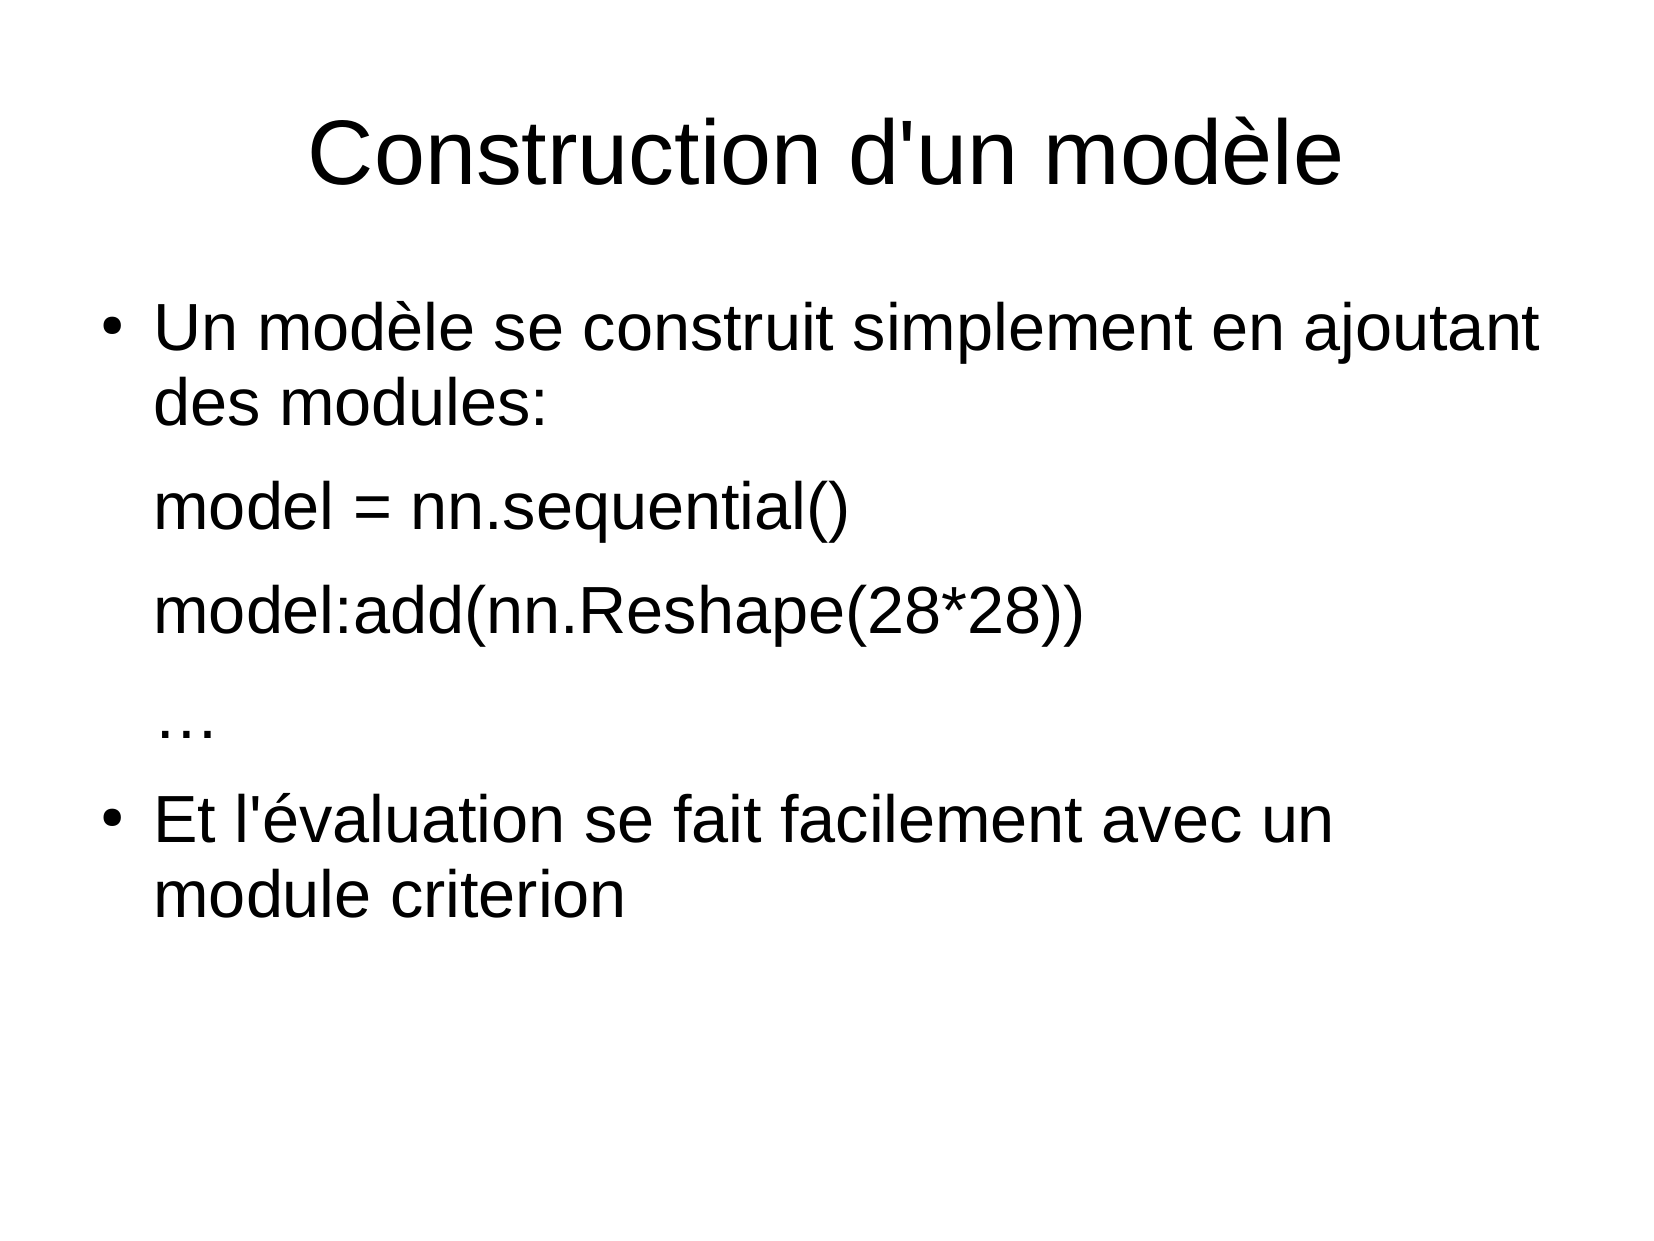

# Construction d'un modèle
Un modèle se construit simplement en ajoutant des modules:
model = nn.sequential()
model:add(nn.Reshape(28*28))
…
Et l'évaluation se fait facilement avec un module criterion